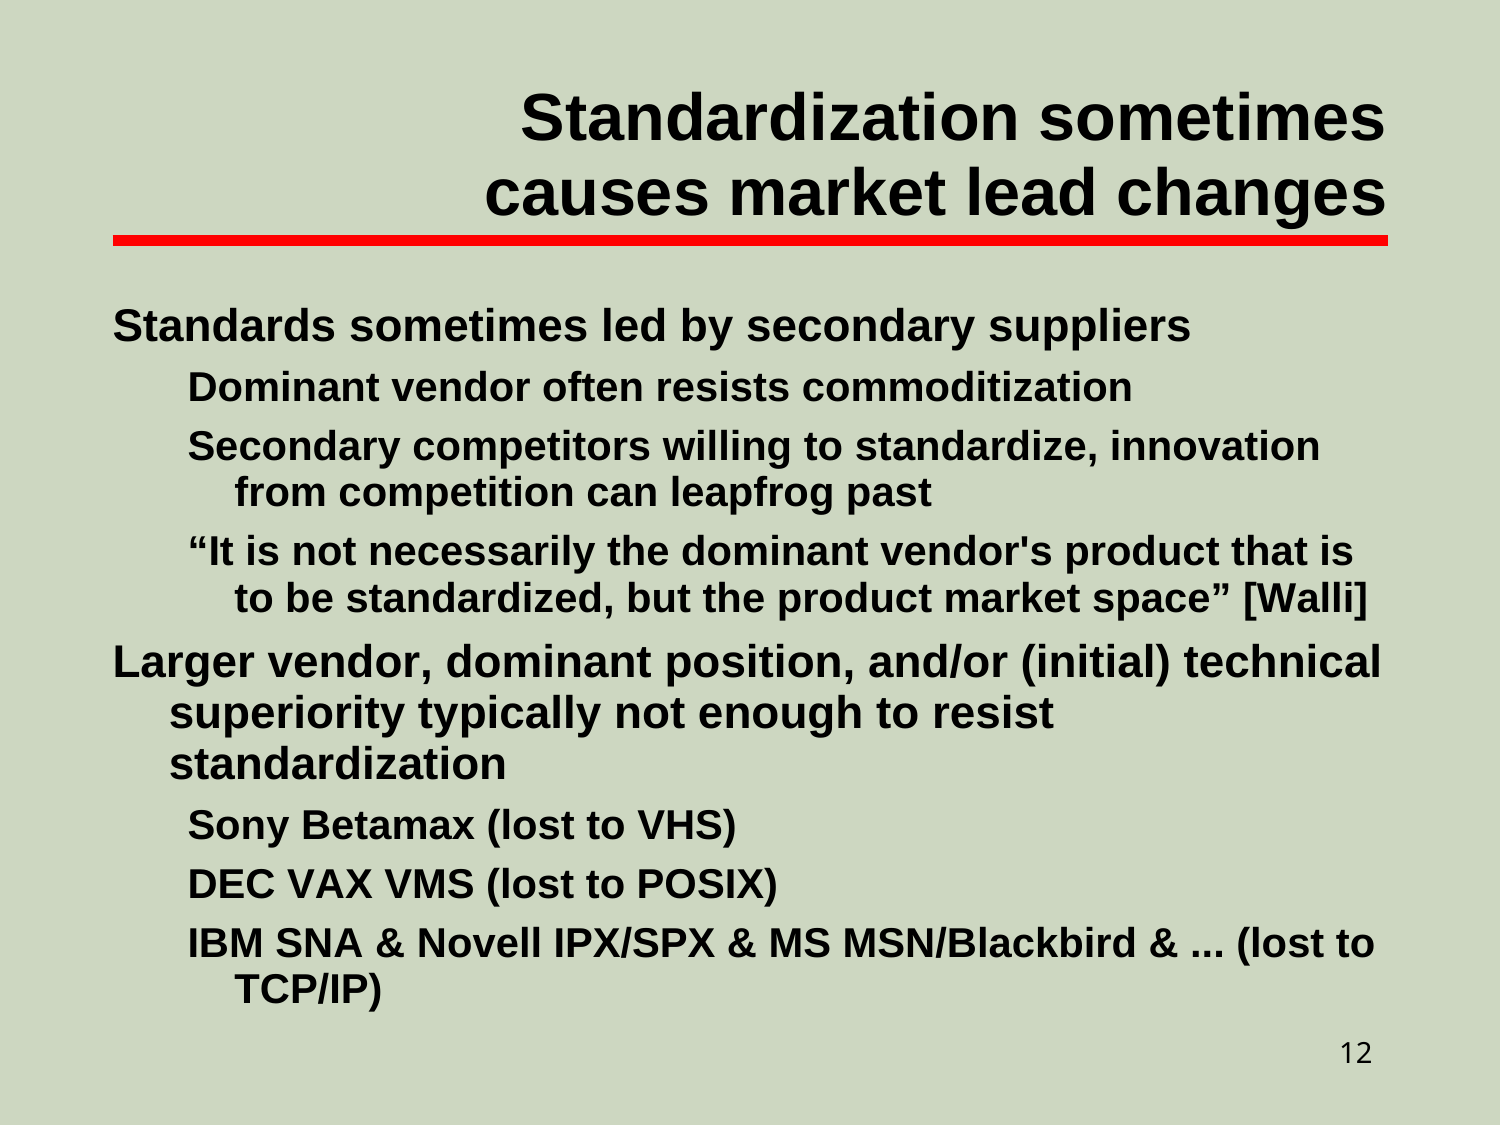

# Standardization sometimes causes market lead changes
Standards sometimes led by secondary suppliers
Dominant vendor often resists commoditization
Secondary competitors willing to standardize, innovation from competition can leapfrog past
“It is not necessarily the dominant vendor's product that is to be standardized, but the product market space” [Walli]
Larger vendor, dominant position, and/or (initial) technical superiority typically not enough to resist standardization
Sony Betamax (lost to VHS)
DEC VAX VMS (lost to POSIX)
IBM SNA & Novell IPX/SPX & MS MSN/Blackbird & ... (lost to TCP/IP)